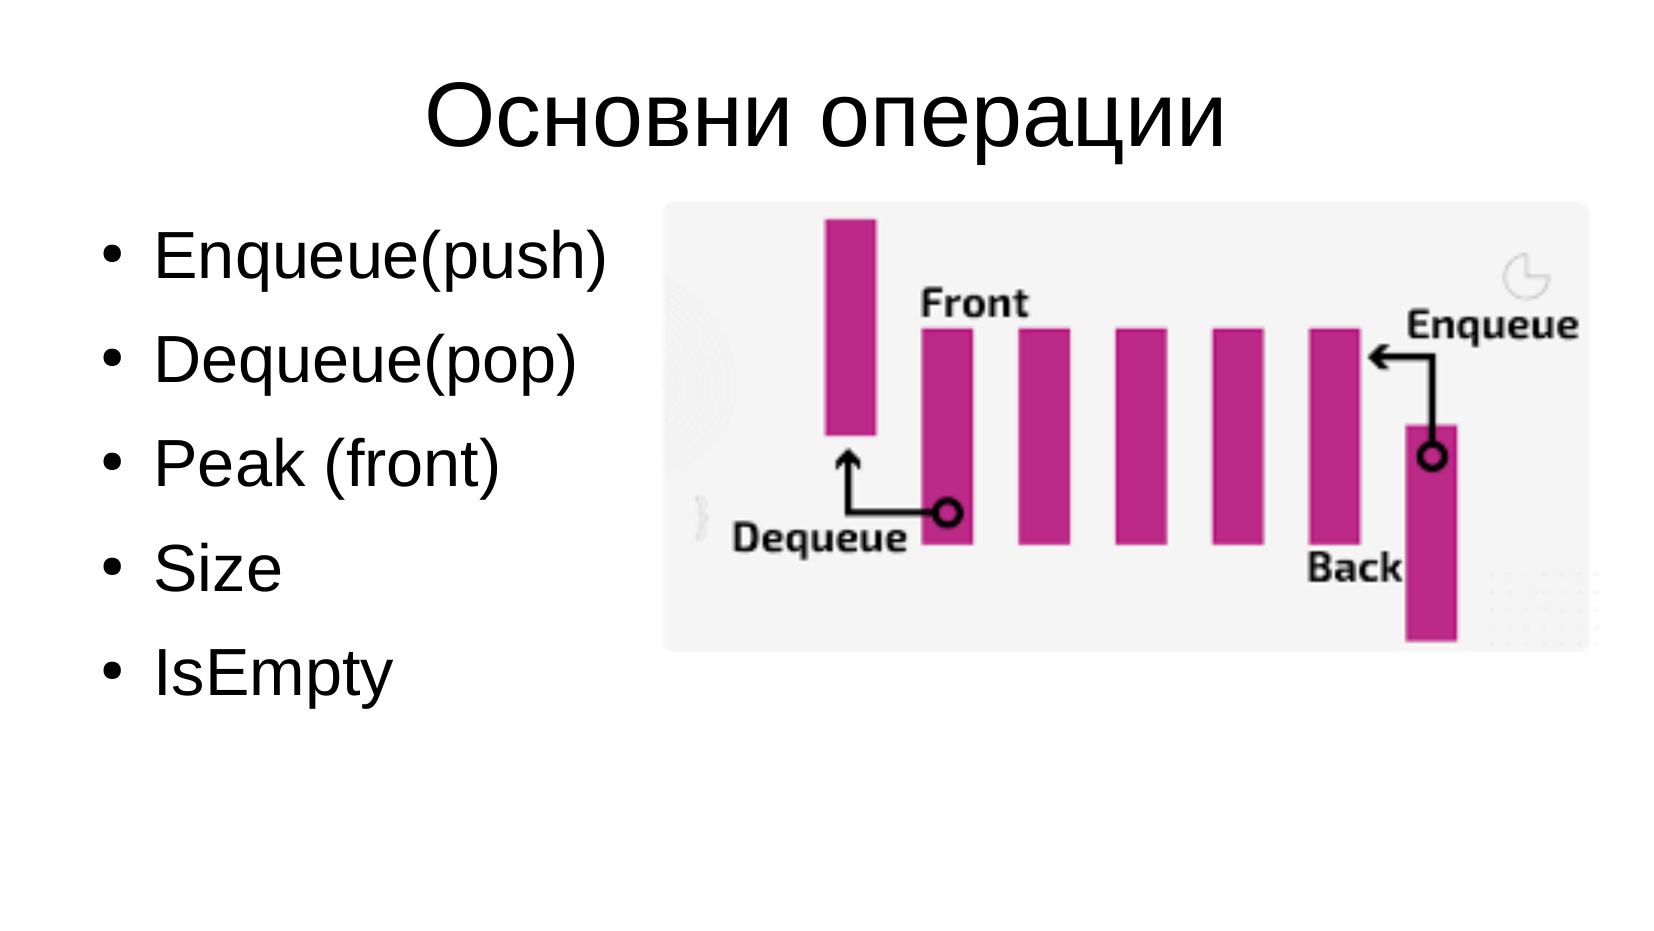

# Основни операции
Enqueue(push)
Dequeue(pop)
Peak (front)
Size
IsEmpty